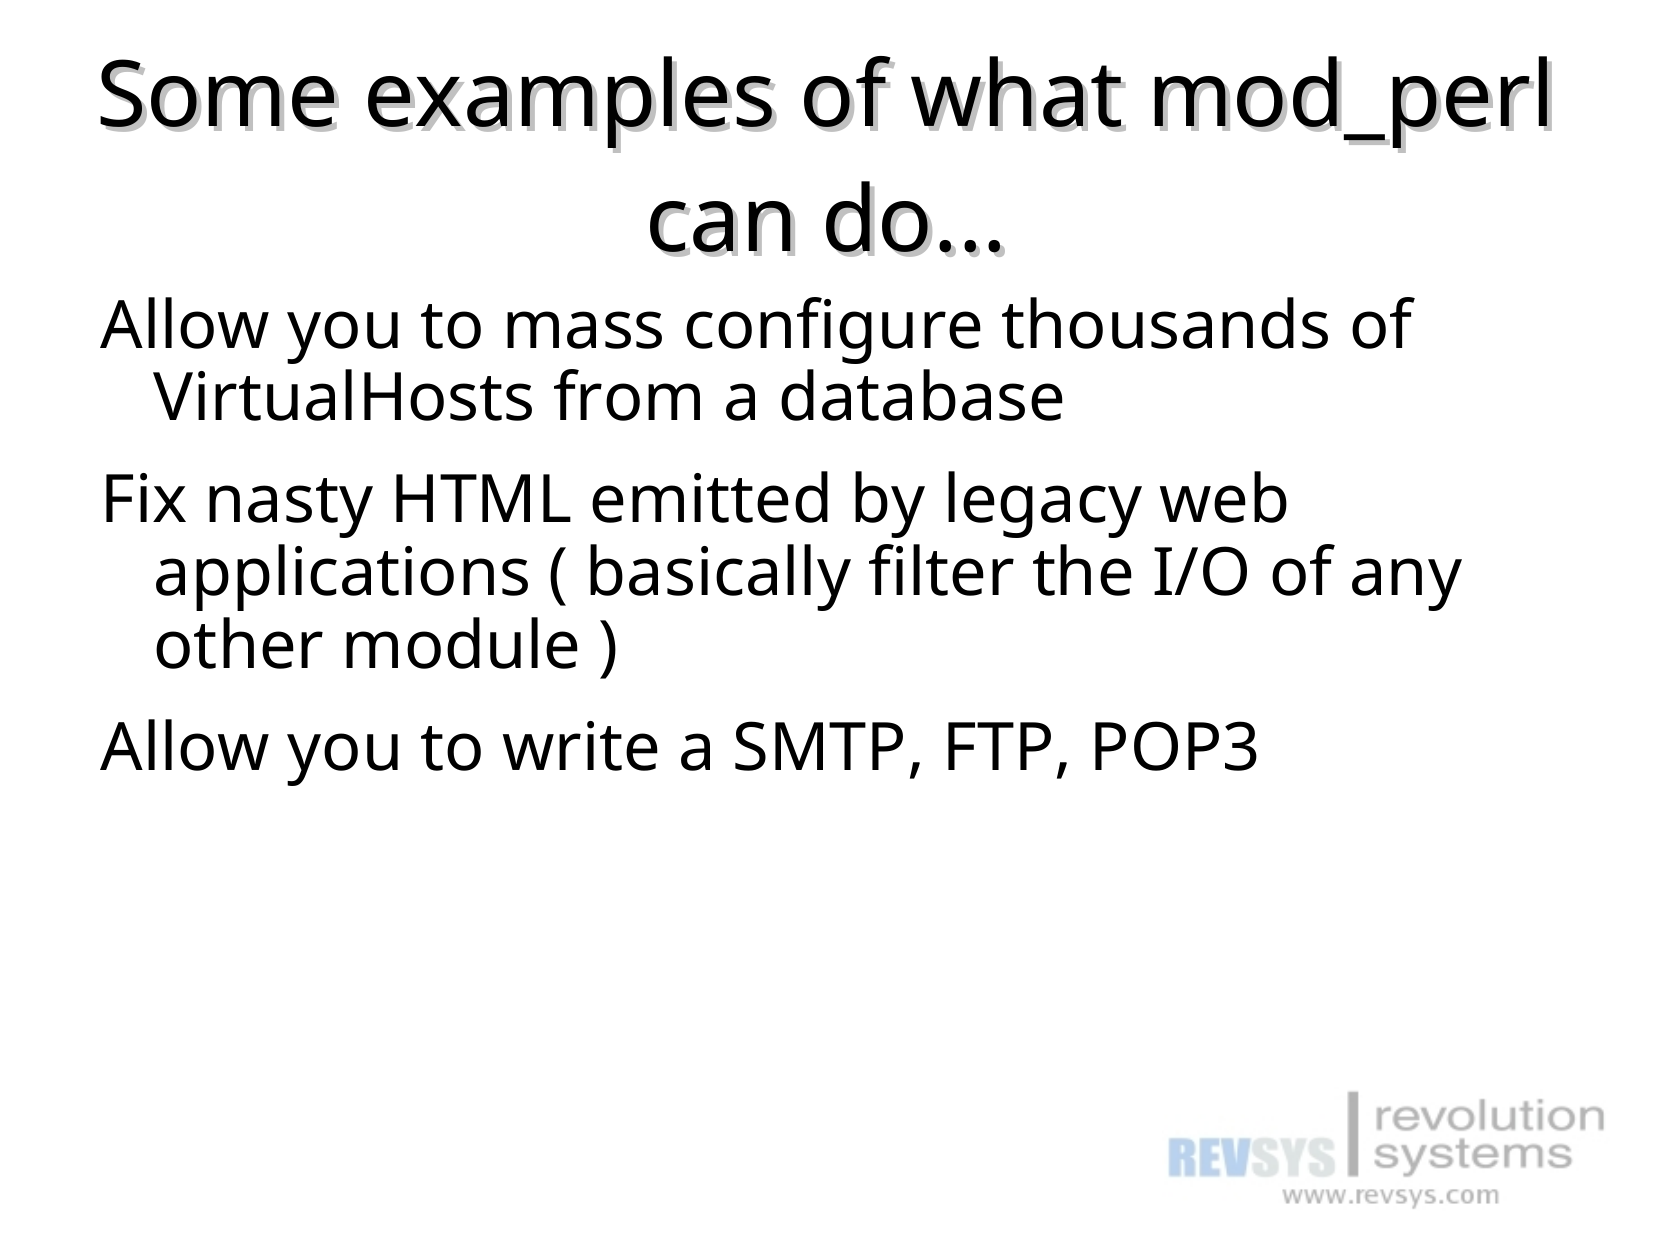

Some examples of what mod_perl can do...
# Allow you to mass configure thousands of VirtualHosts from a database
Fix nasty HTML emitted by legacy web applications ( basically filter the I/O of any other module )
Allow you to write a SMTP, FTP, POP3